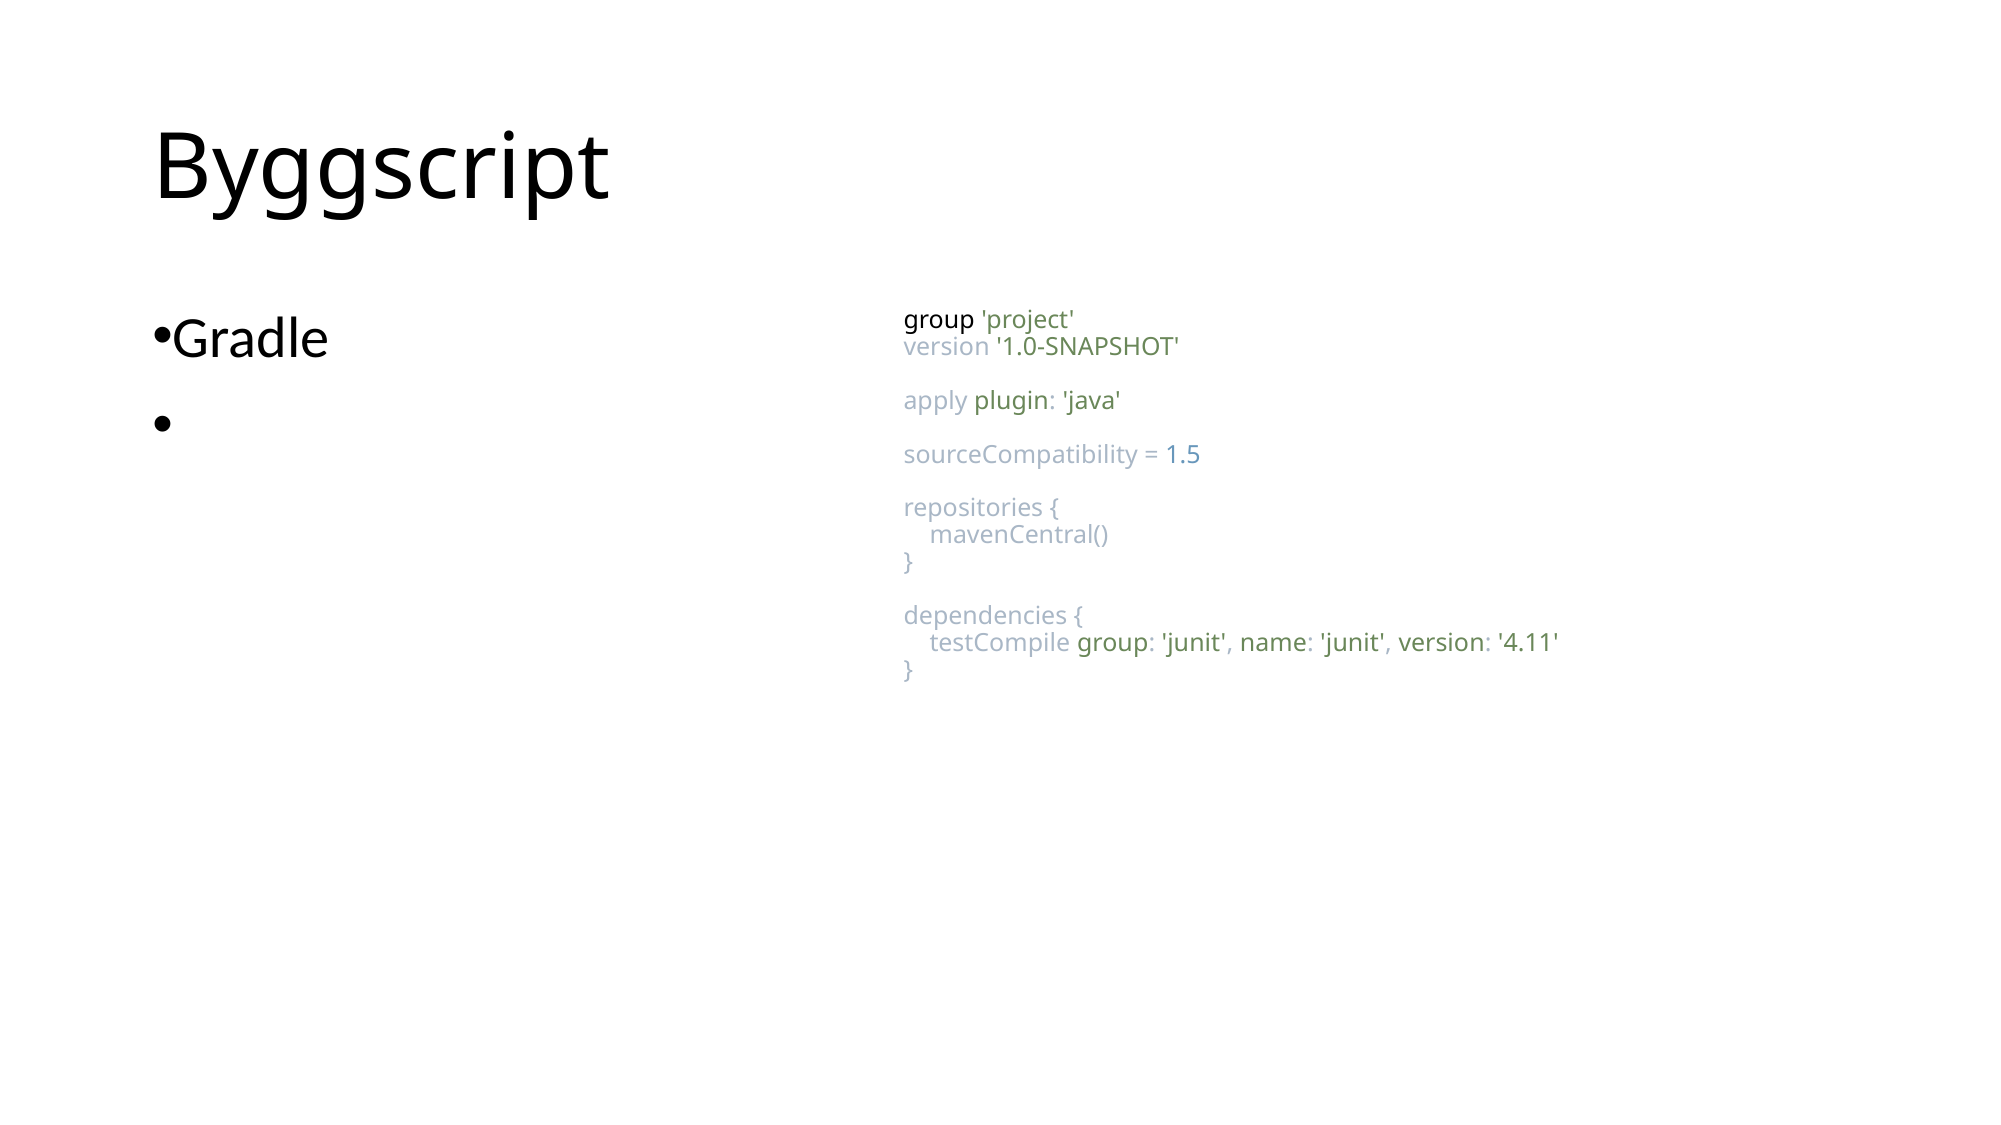

# Byggscript
Gradle
group 'project'
version '1.0-SNAPSHOT'
apply plugin: 'java'
sourceCompatibility = 1.5
repositories {
 mavenCentral()
}
dependencies {
 testCompile group: 'junit', name: 'junit', version: '4.11'
}